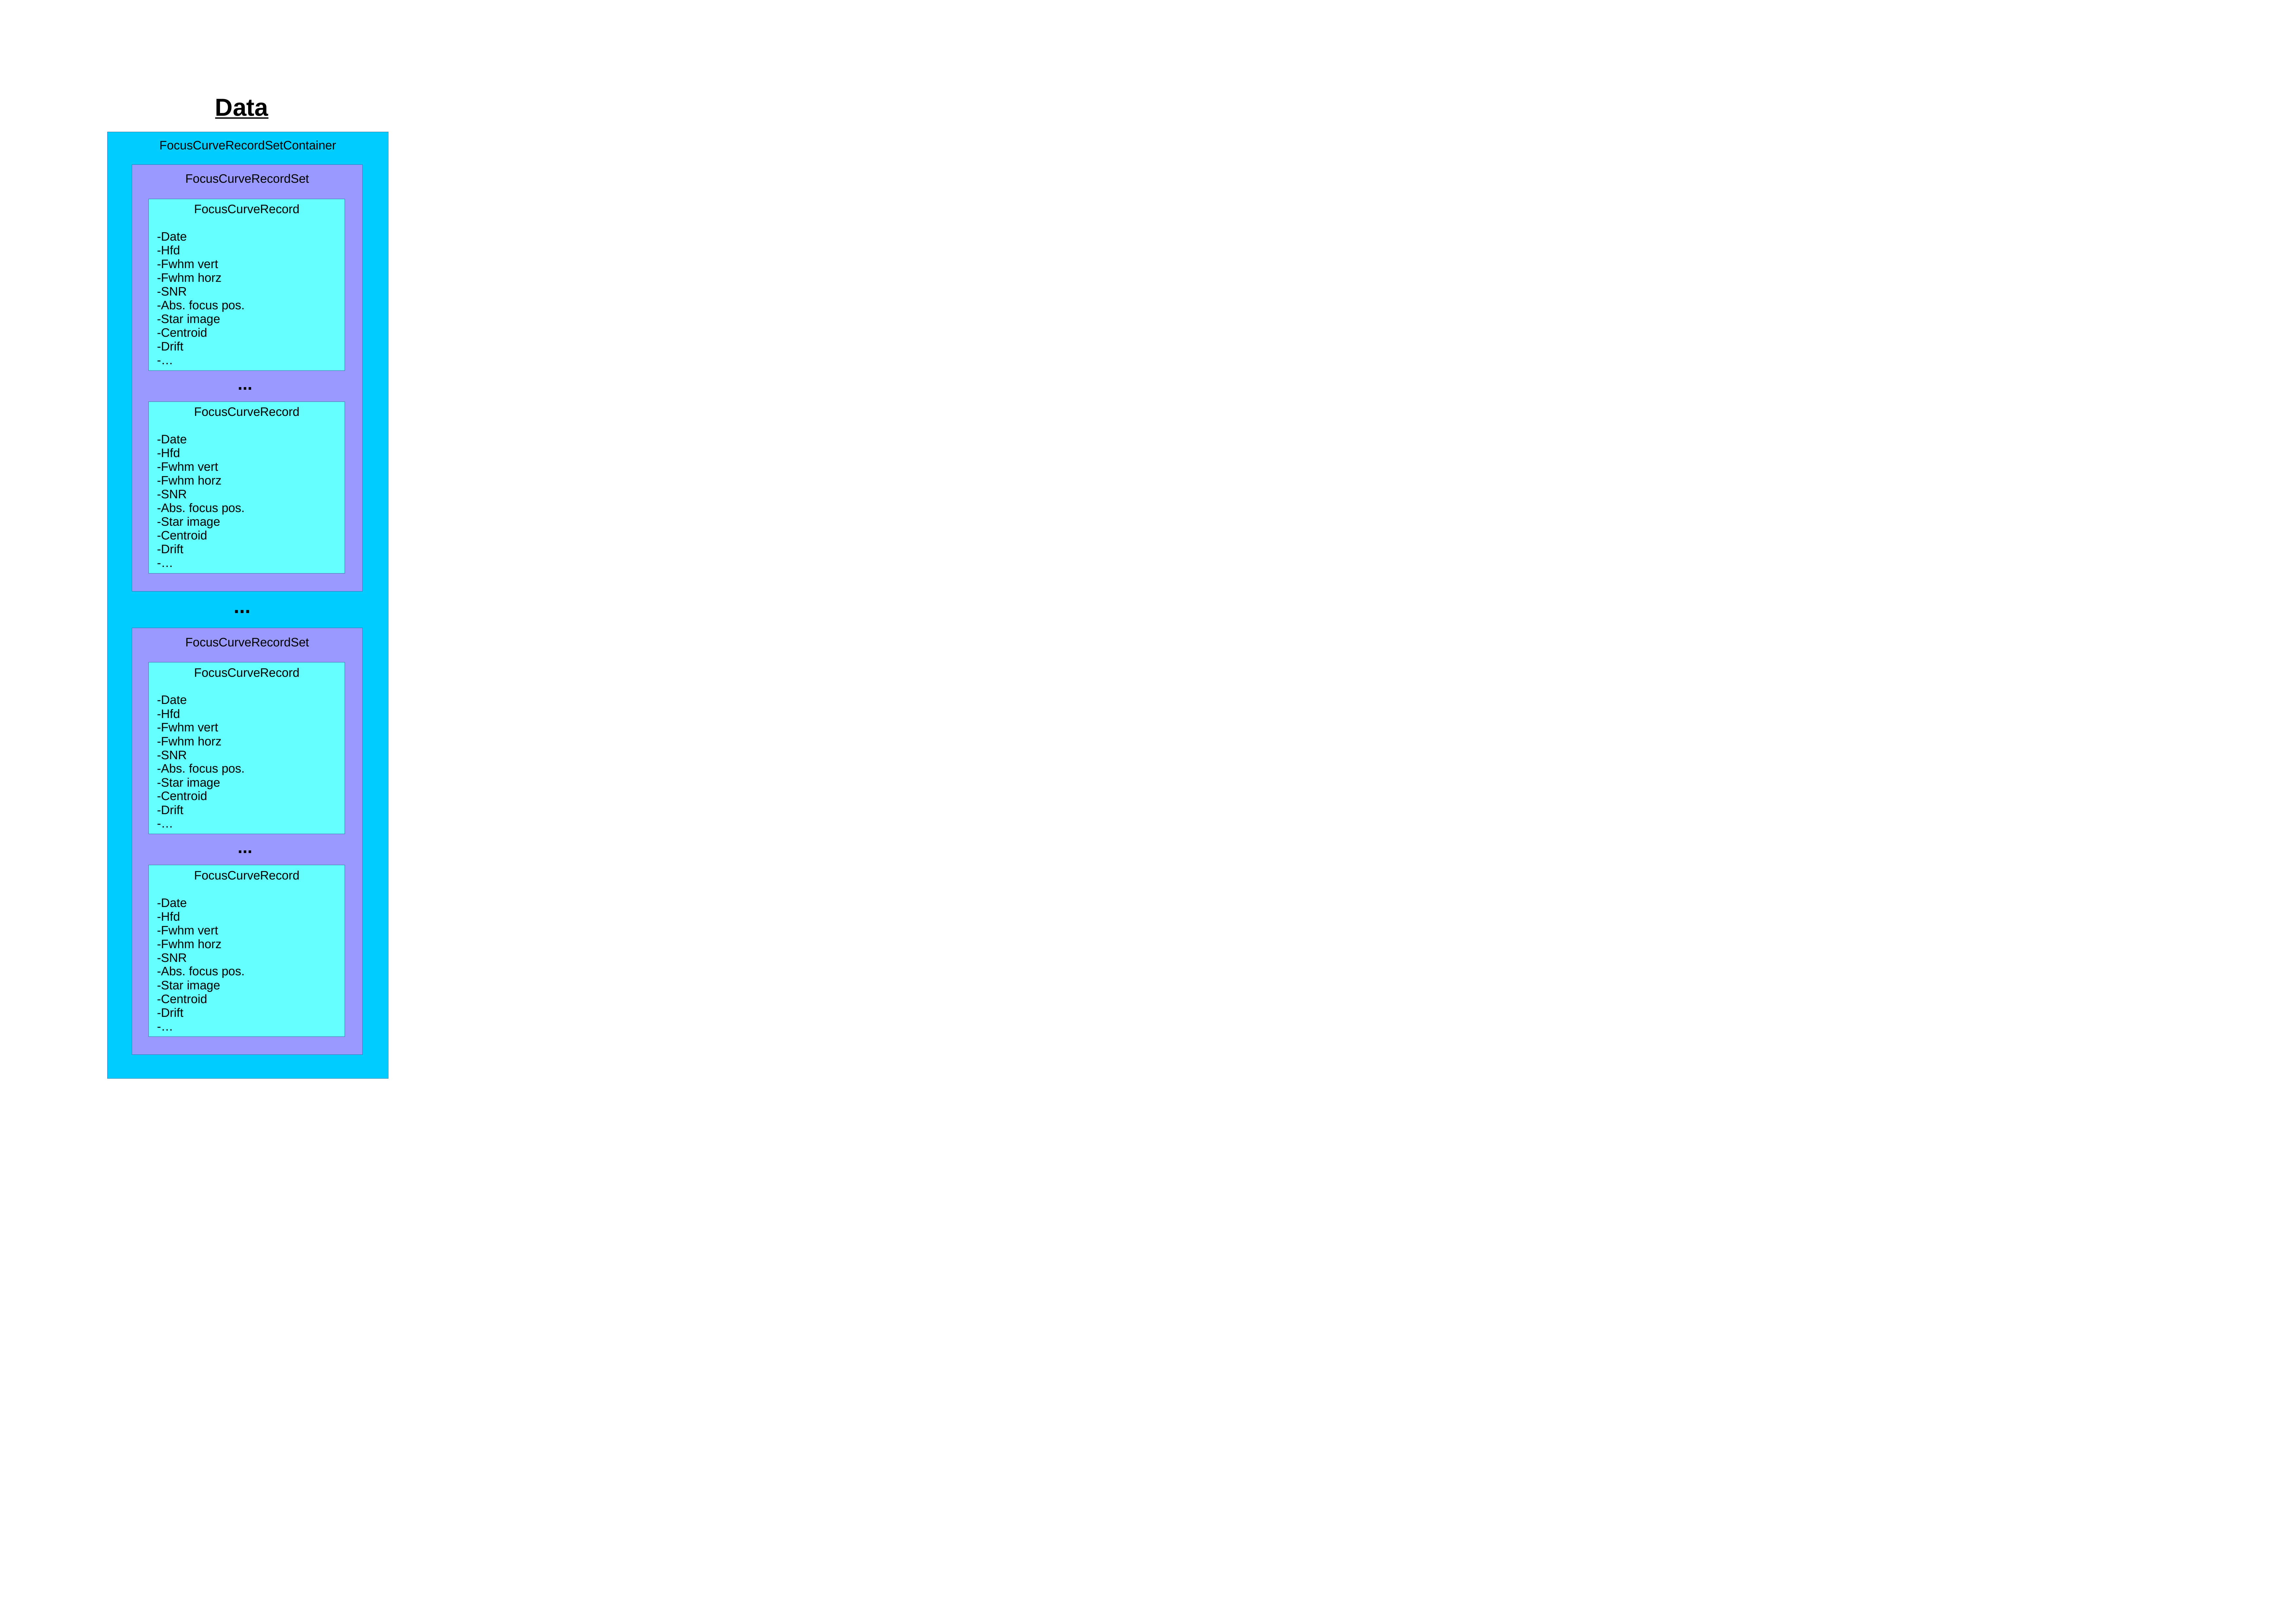

Data
FocusCurveRecordSetContainer
FocusCurveRecordSet
FocusCurveRecord
 -Date
 -Hfd
 -Fwhm vert
 -Fwhm horz
 -SNR
 -Abs. focus pos.
 -Star image
 -Centroid
 -Drift
 -…
...
FocusCurveRecord
 -Date
 -Hfd
 -Fwhm vert
 -Fwhm horz
 -SNR
 -Abs. focus pos.
 -Star image
 -Centroid
 -Drift
 -…
...
FocusCurveRecordSet
FocusCurveRecord
 -Date
 -Hfd
 -Fwhm vert
 -Fwhm horz
 -SNR
 -Abs. focus pos.
 -Star image
 -Centroid
 -Drift
 -…
...
FocusCurveRecord
 -Date
 -Hfd
 -Fwhm vert
 -Fwhm horz
 -SNR
 -Abs. focus pos.
 -Star image
 -Centroid
 -Drift
 -…